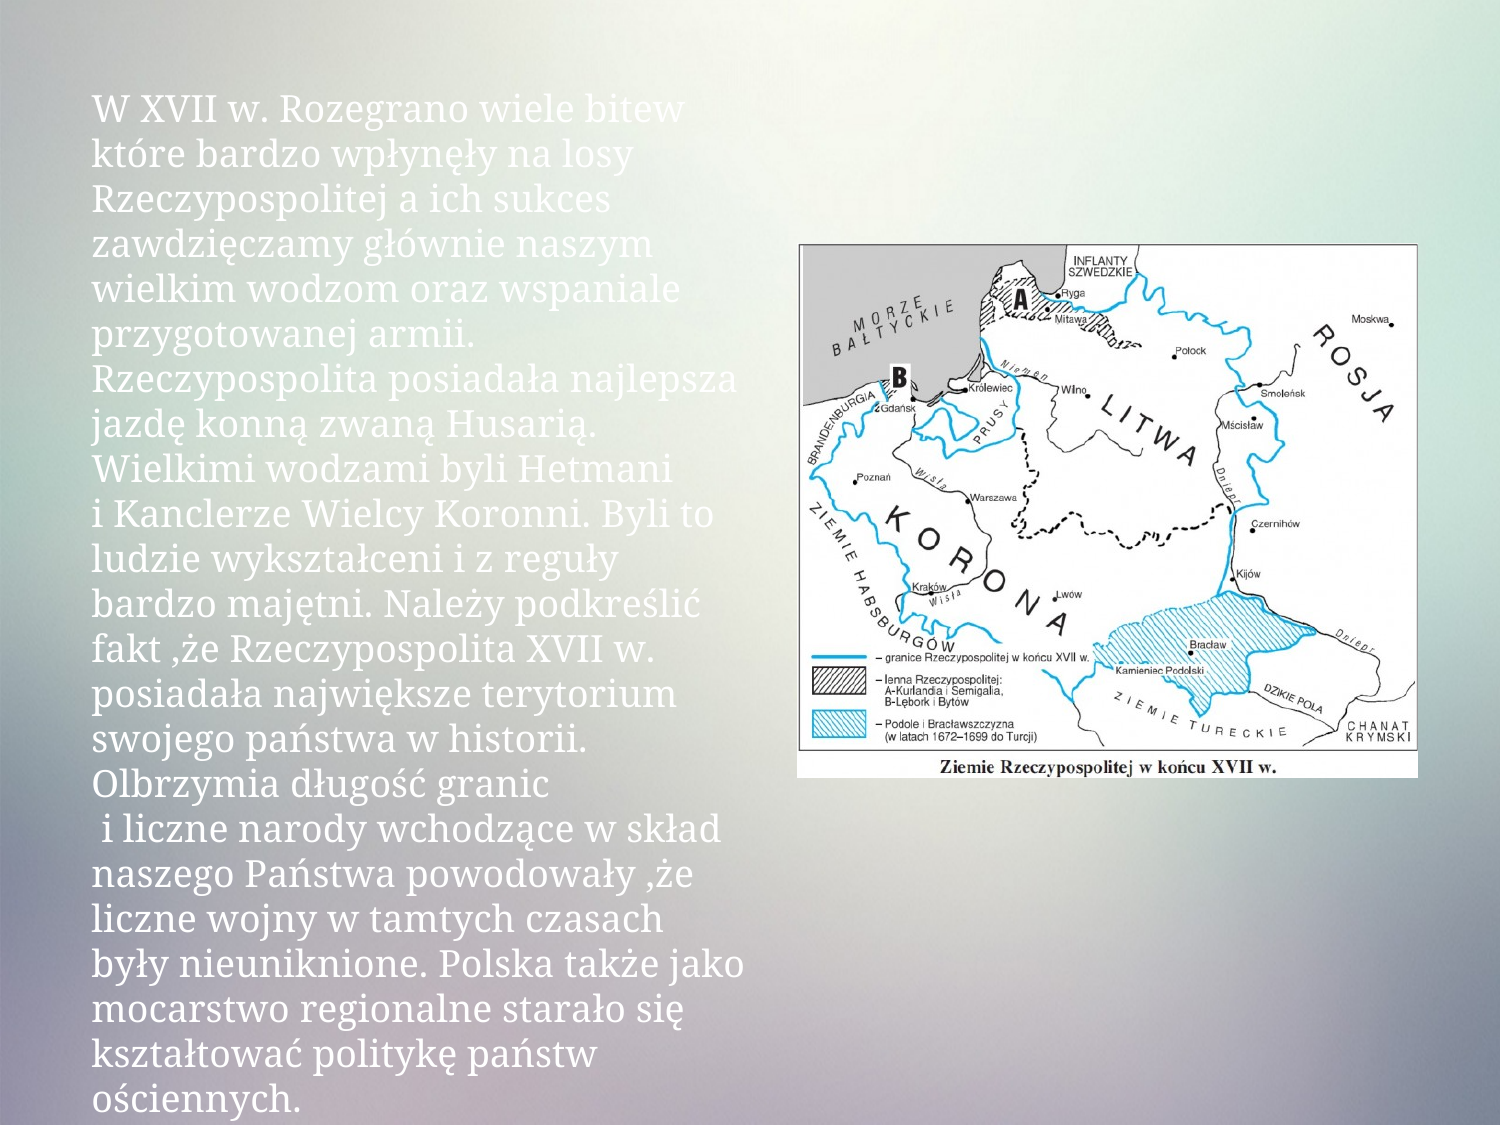

W XVII w. Rozegrano wiele bitew które bardzo wpłynęły na losy Rzeczypospolitej a ich sukces zawdzięczamy głównie naszym wielkim wodzom oraz wspaniale przygotowanej armii. Rzeczypospolita posiadała najlepsza jazdę konną zwaną Husarią.
Wielkimi wodzami byli Hetmani
i Kanclerze Wielcy Koronni. Byli to ludzie wykształceni i z reguły bardzo majętni. Należy podkreślić fakt ,że Rzeczypospolita XVII w. posiadała największe terytorium swojego państwa w historii. Olbrzymia długość granic
 i liczne narody wchodzące w skład naszego Państwa powodowały ,że liczne wojny w tamtych czasach były nieuniknione. Polska także jako mocarstwo regionalne starało się kształtować politykę państw ościennych.